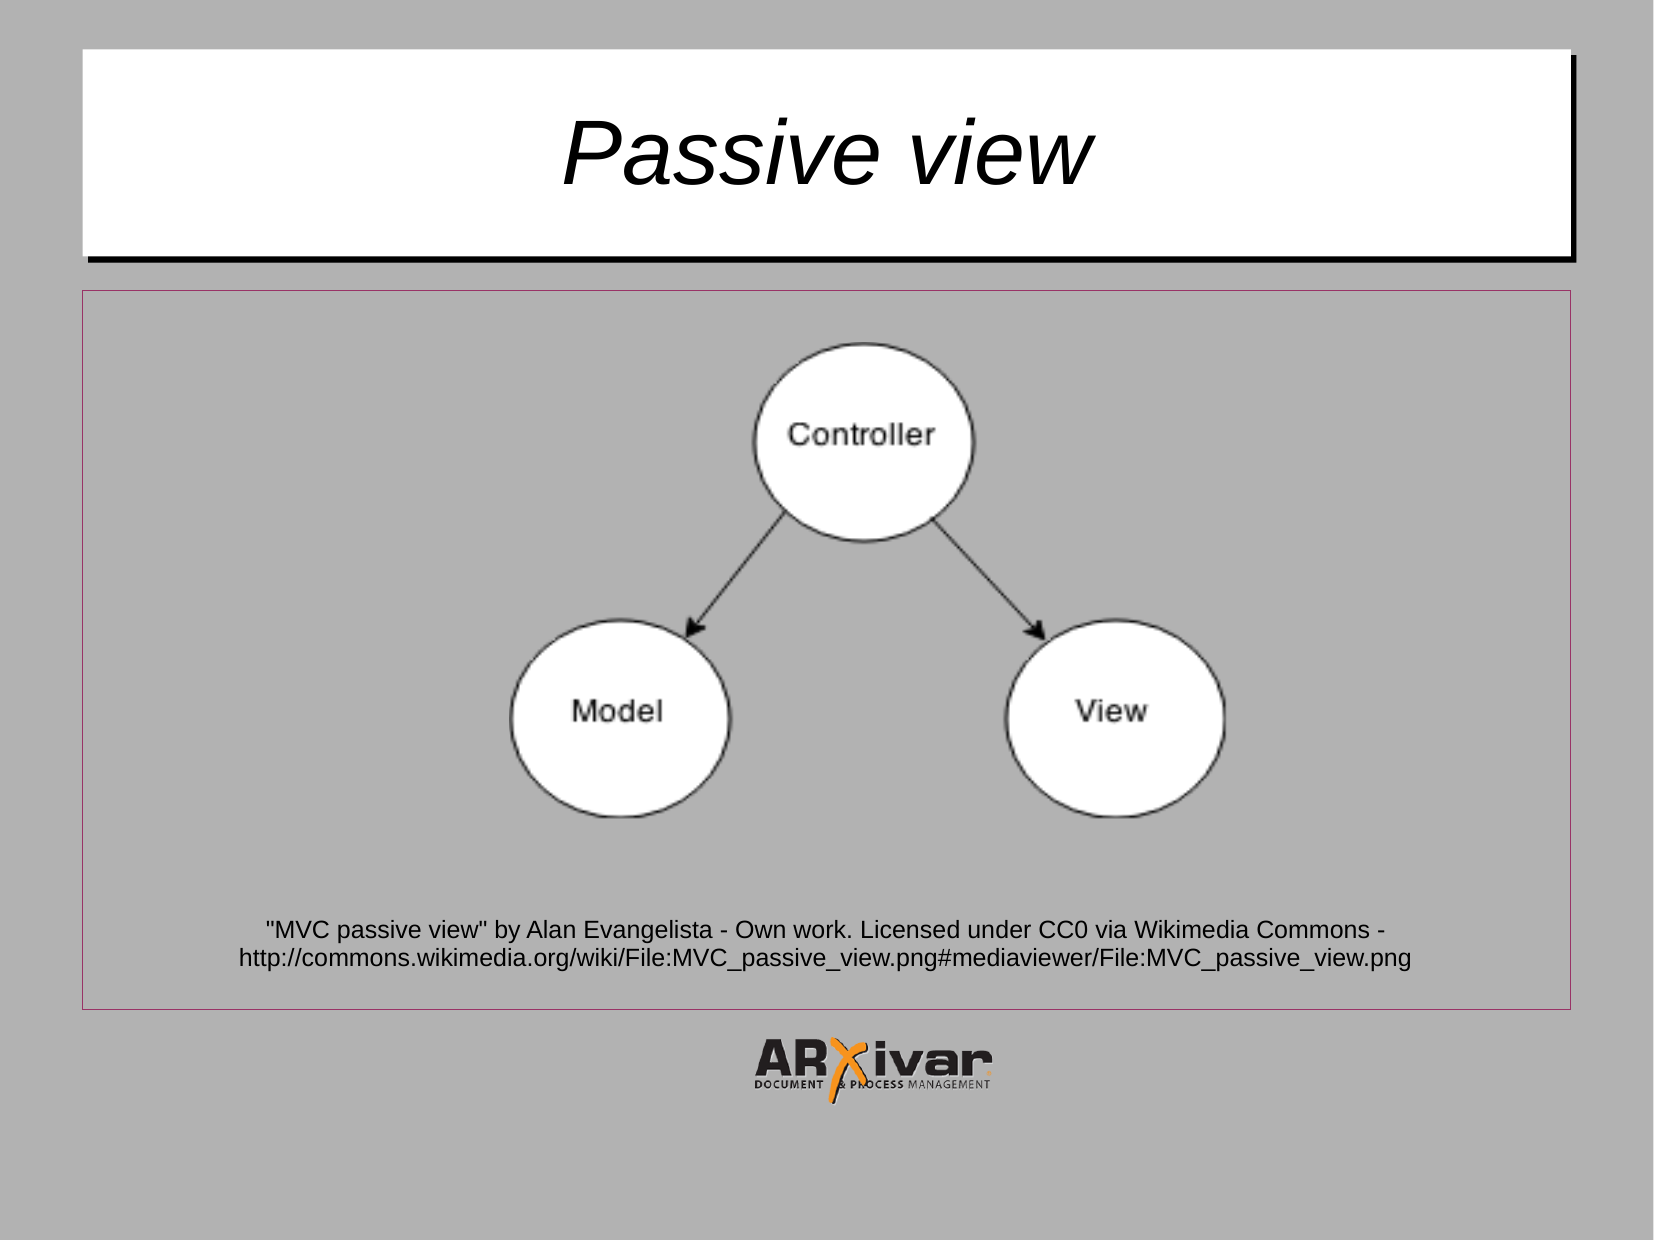

# Passive view
"MVC passive view" by Alan Evangelista - Own work. Licensed under CC0 via Wikimedia Commons - http://commons.wikimedia.org/wiki/File:MVC_passive_view.png#mediaviewer/File:MVC_passive_view.png